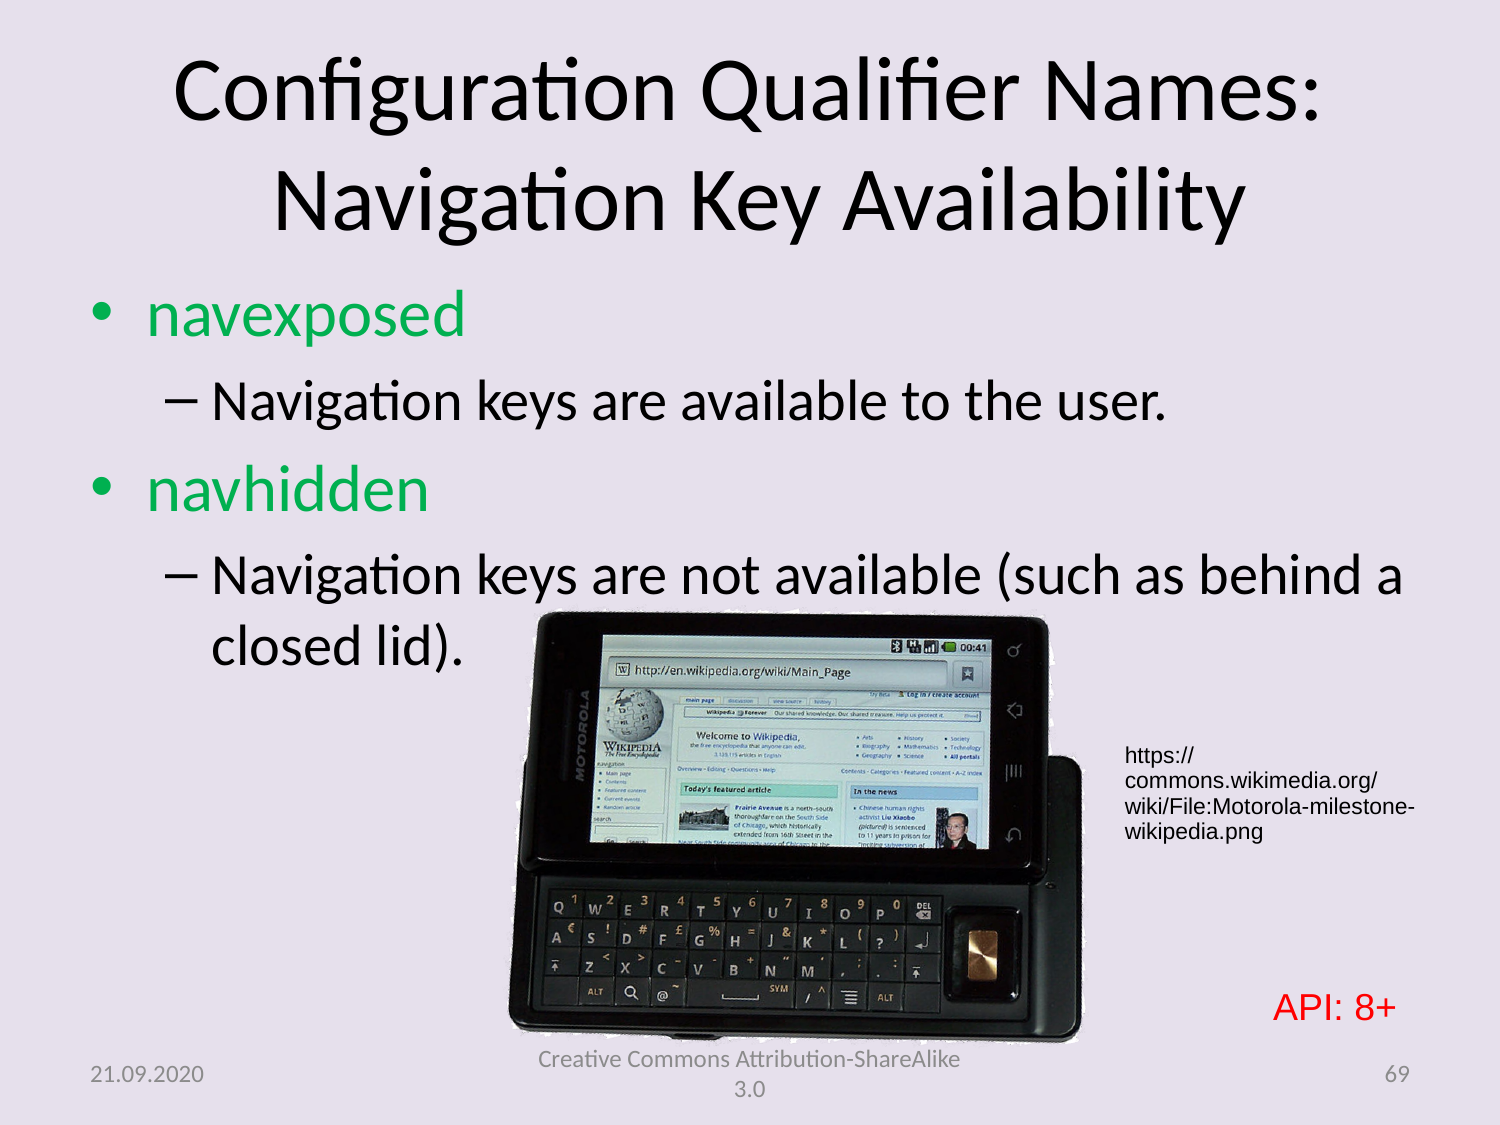

# Configuration Qualifier Names: Navigation Key Availability
navexposed
Navigation keys are available to the user.
navhidden
Navigation keys are not available (such as behind a closed lid).
https://commons.wikimedia.org/wiki/File:Motorola-milestone-wikipedia.png
API: 8+
Creative Commons Attribution-ShareAlike 3.0
69